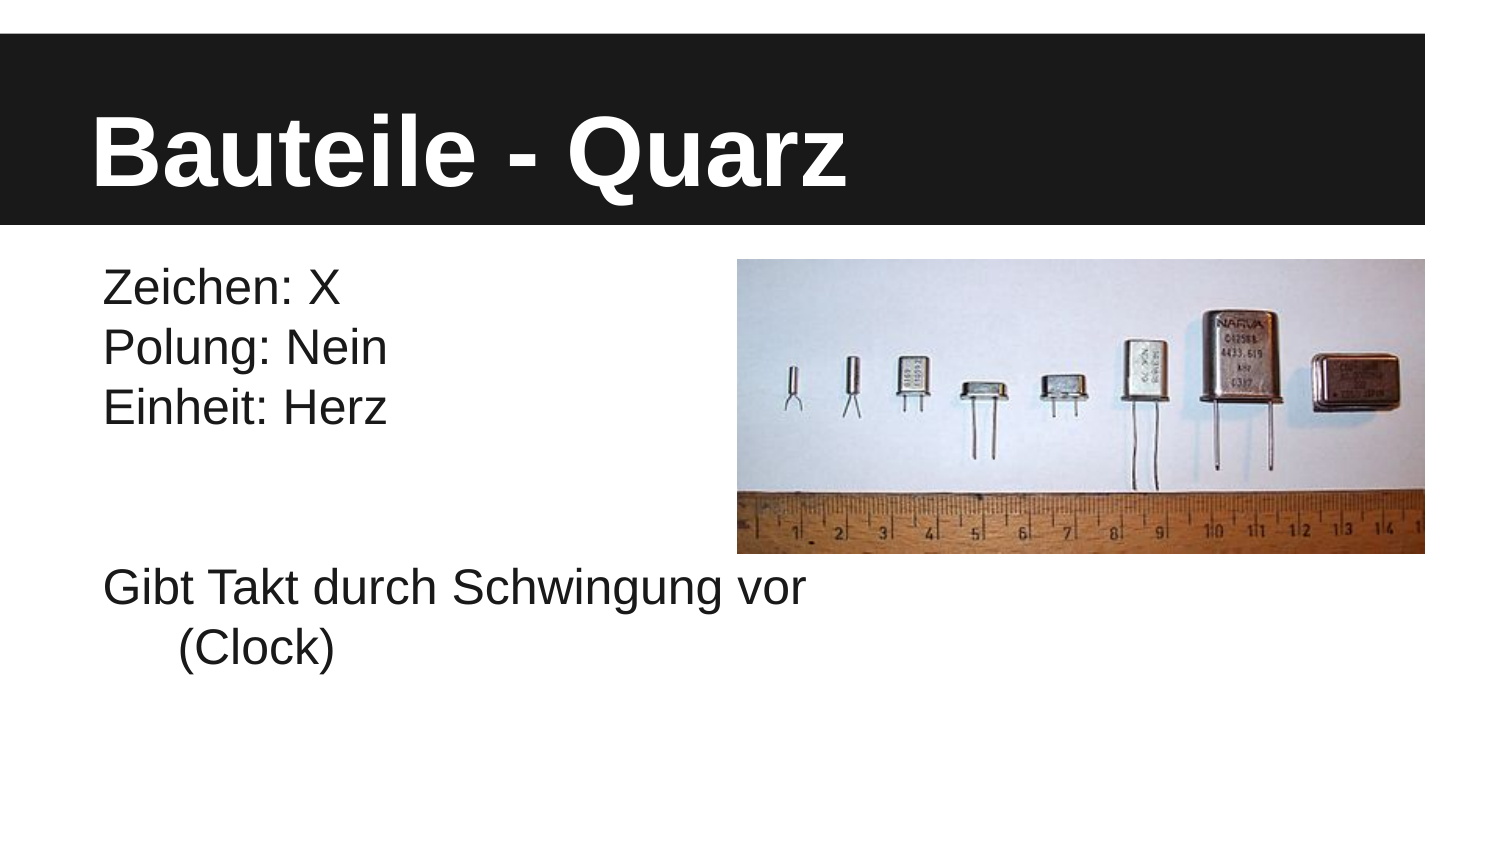

# Bauteile - Quarz
Zeichen: X
Polung: Nein
Einheit: Herz
Gibt Takt durch Schwingung vor
(Clock)